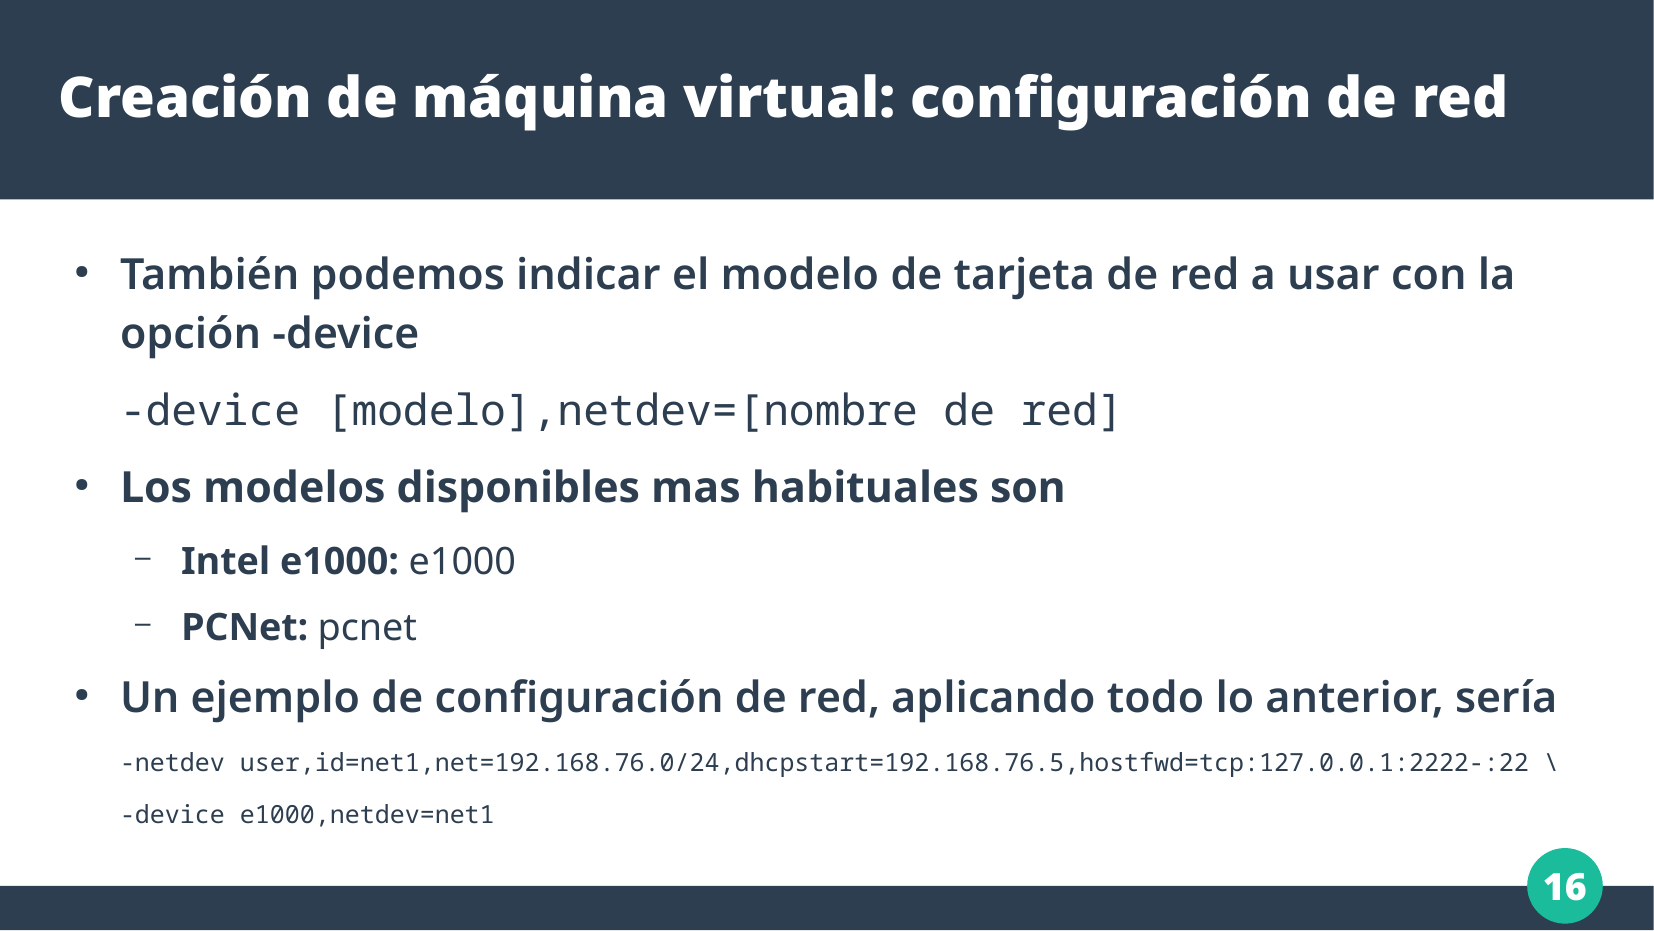

# Creación de máquina virtual: configuración de red
También podemos indicar el modelo de tarjeta de red a usar con la opción -device
-device [modelo],netdev=[nombre de red]
Los modelos disponibles mas habituales son
Intel e1000: e1000
PCNet: pcnet
Un ejemplo de configuración de red, aplicando todo lo anterior, sería
-netdev user,id=net1,net=192.168.76.0/24,dhcpstart=192.168.76.5,hostfwd=tcp:127.0.0.1:2222-:22 \
-device e1000,netdev=net1